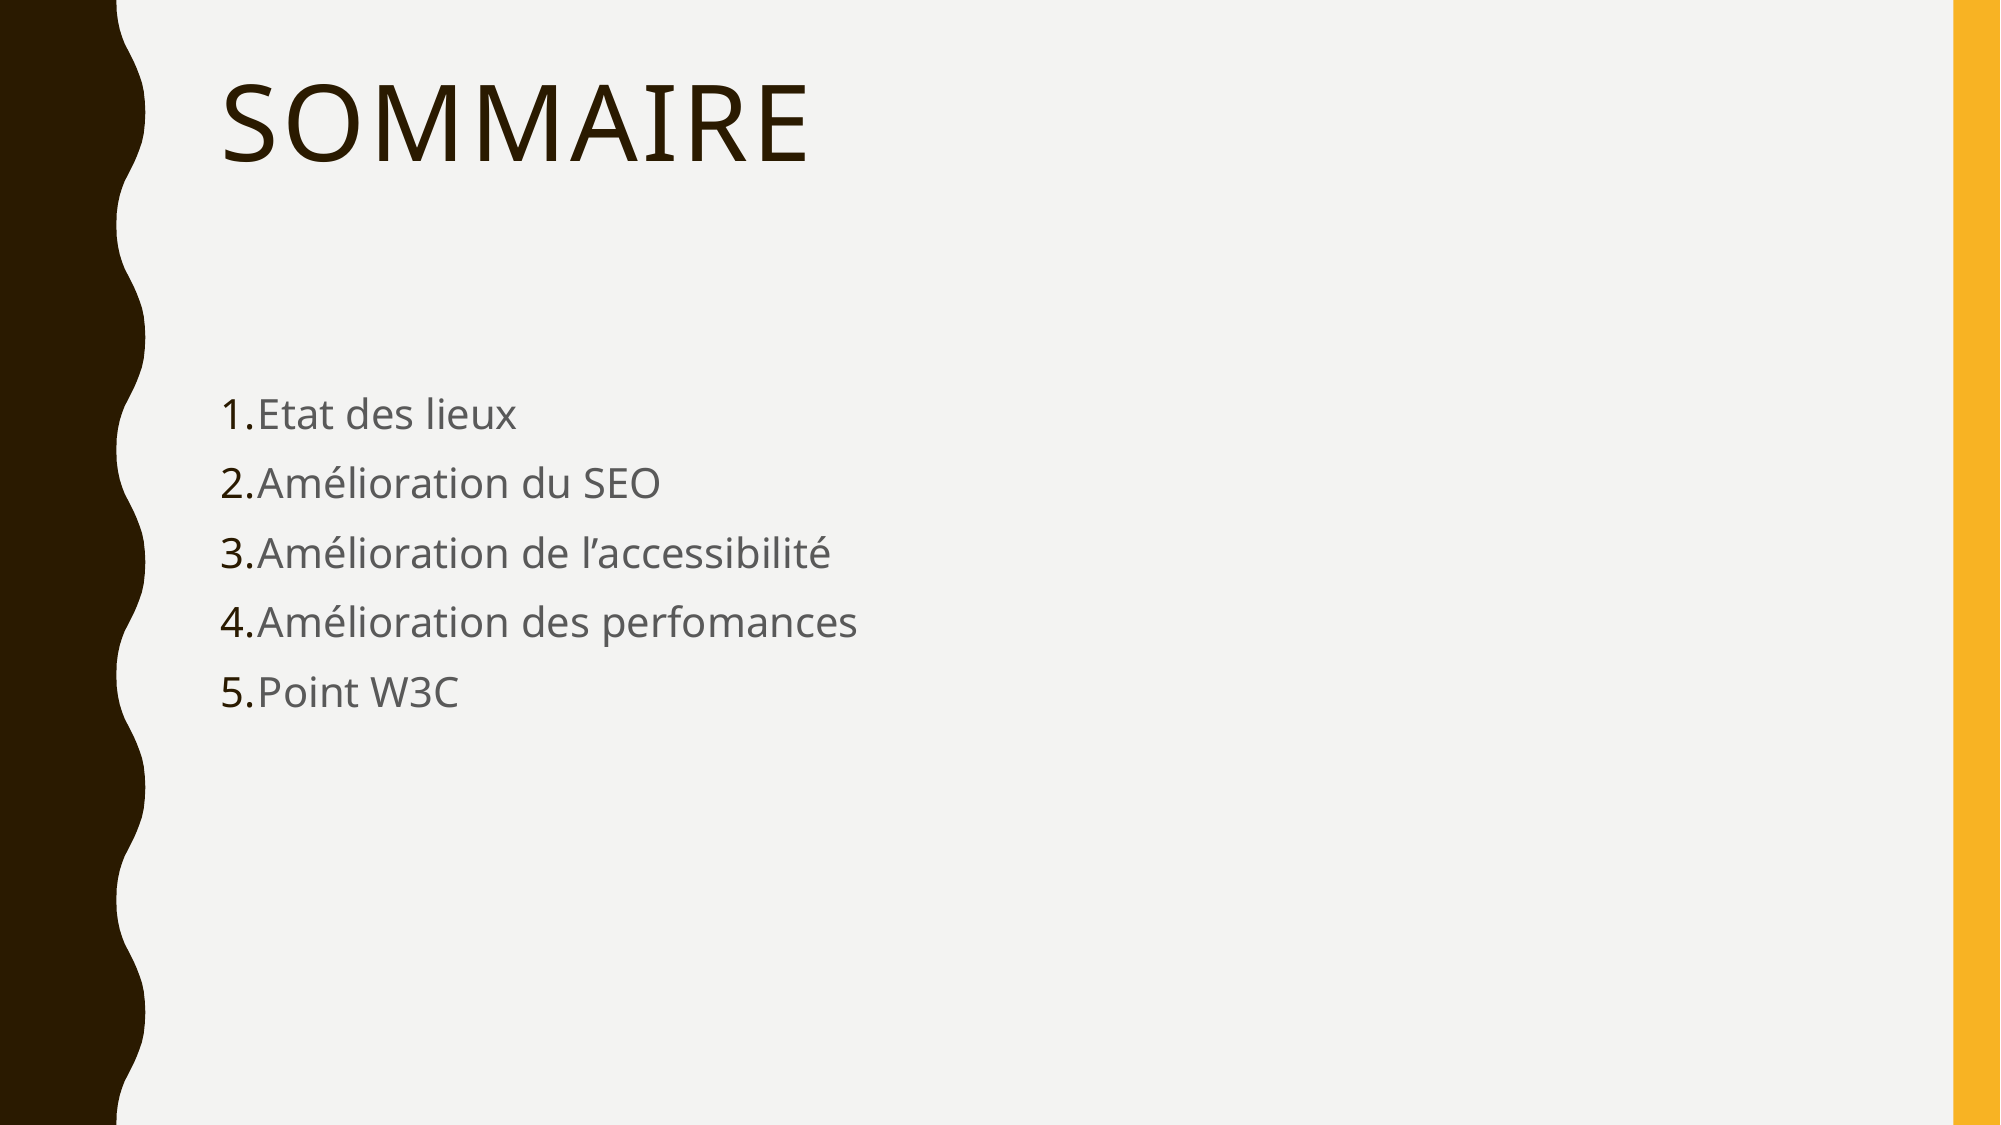

# Sommaire
Etat des lieux
Amélioration du SEO
Amélioration de l’accessibilité
Amélioration des perfomances
Point W3C